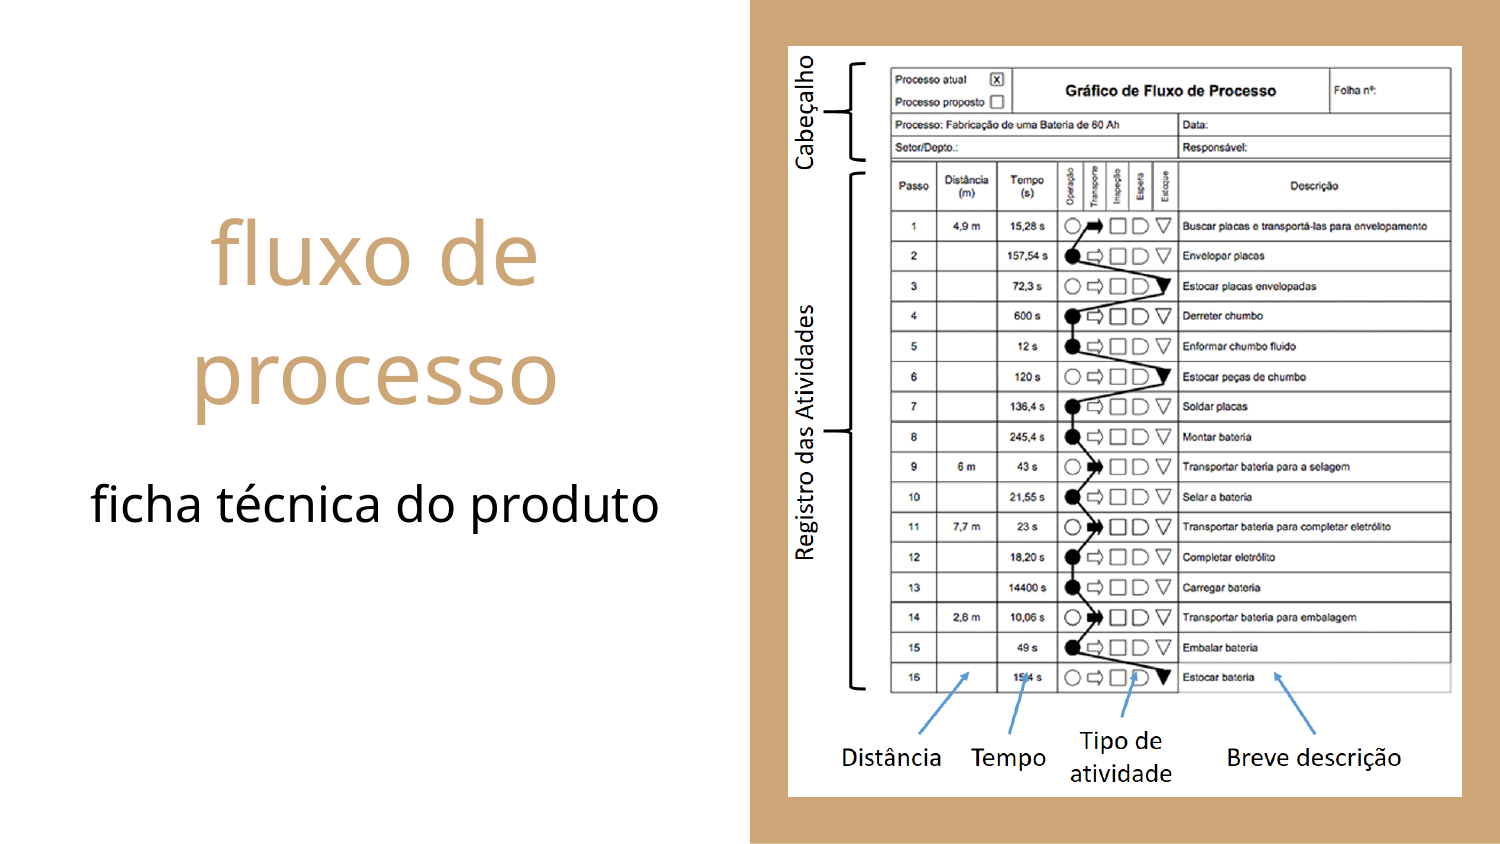

#
fluxo de processo
ficha técnica do produto